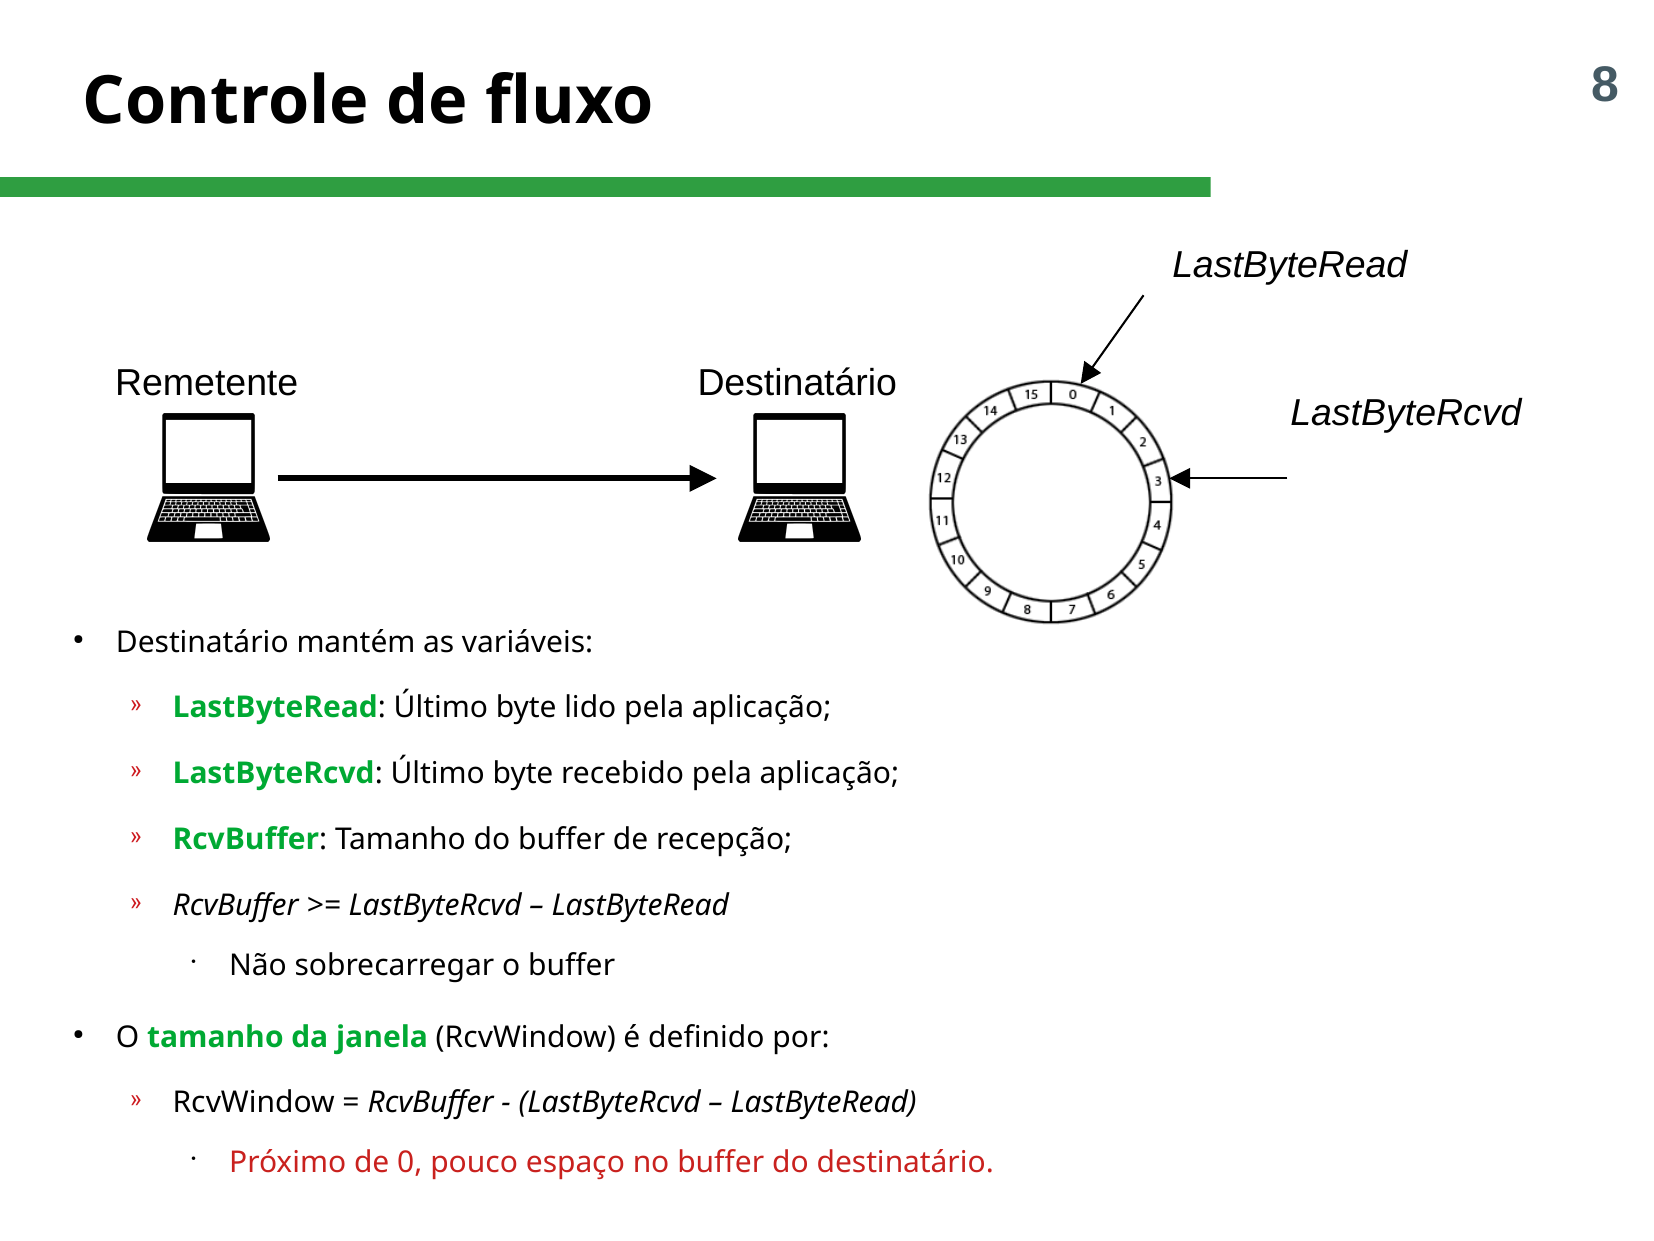

# Controle de fluxo
LastByteRead
Remetente
Destinatário
LastByteRcvd
Destinatário mantém as variáveis:
LastByteRead: Último byte lido pela aplicação;
LastByteRcvd: Último byte recebido pela aplicação;
RcvBuffer: Tamanho do buffer de recepção;
RcvBuffer >= LastByteRcvd – LastByteRead
Não sobrecarregar o buffer
O tamanho da janela (RcvWindow) é definido por:
RcvWindow = RcvBuffer - (LastByteRcvd – LastByteRead)
Próximo de 0, pouco espaço no buffer do destinatário.